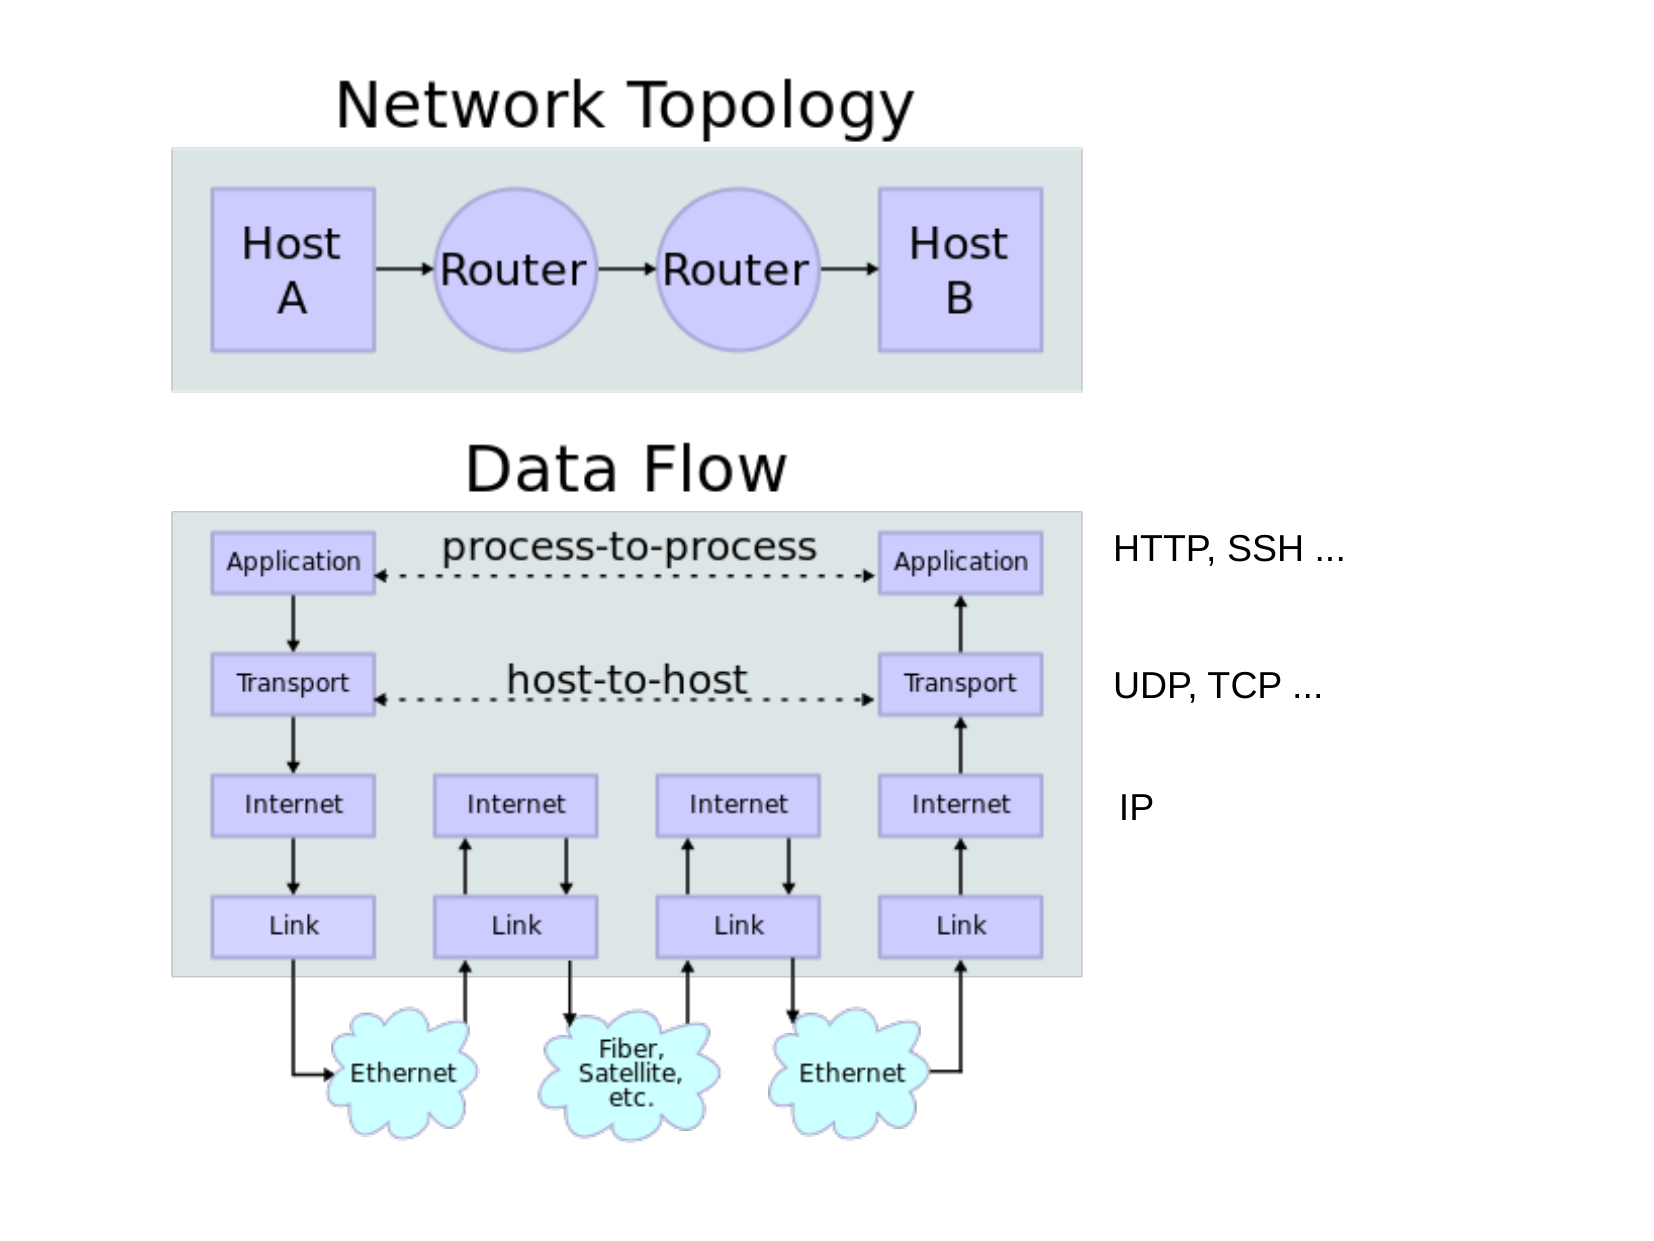

HTTP, SSH ...
UDP, TCP ...
IP